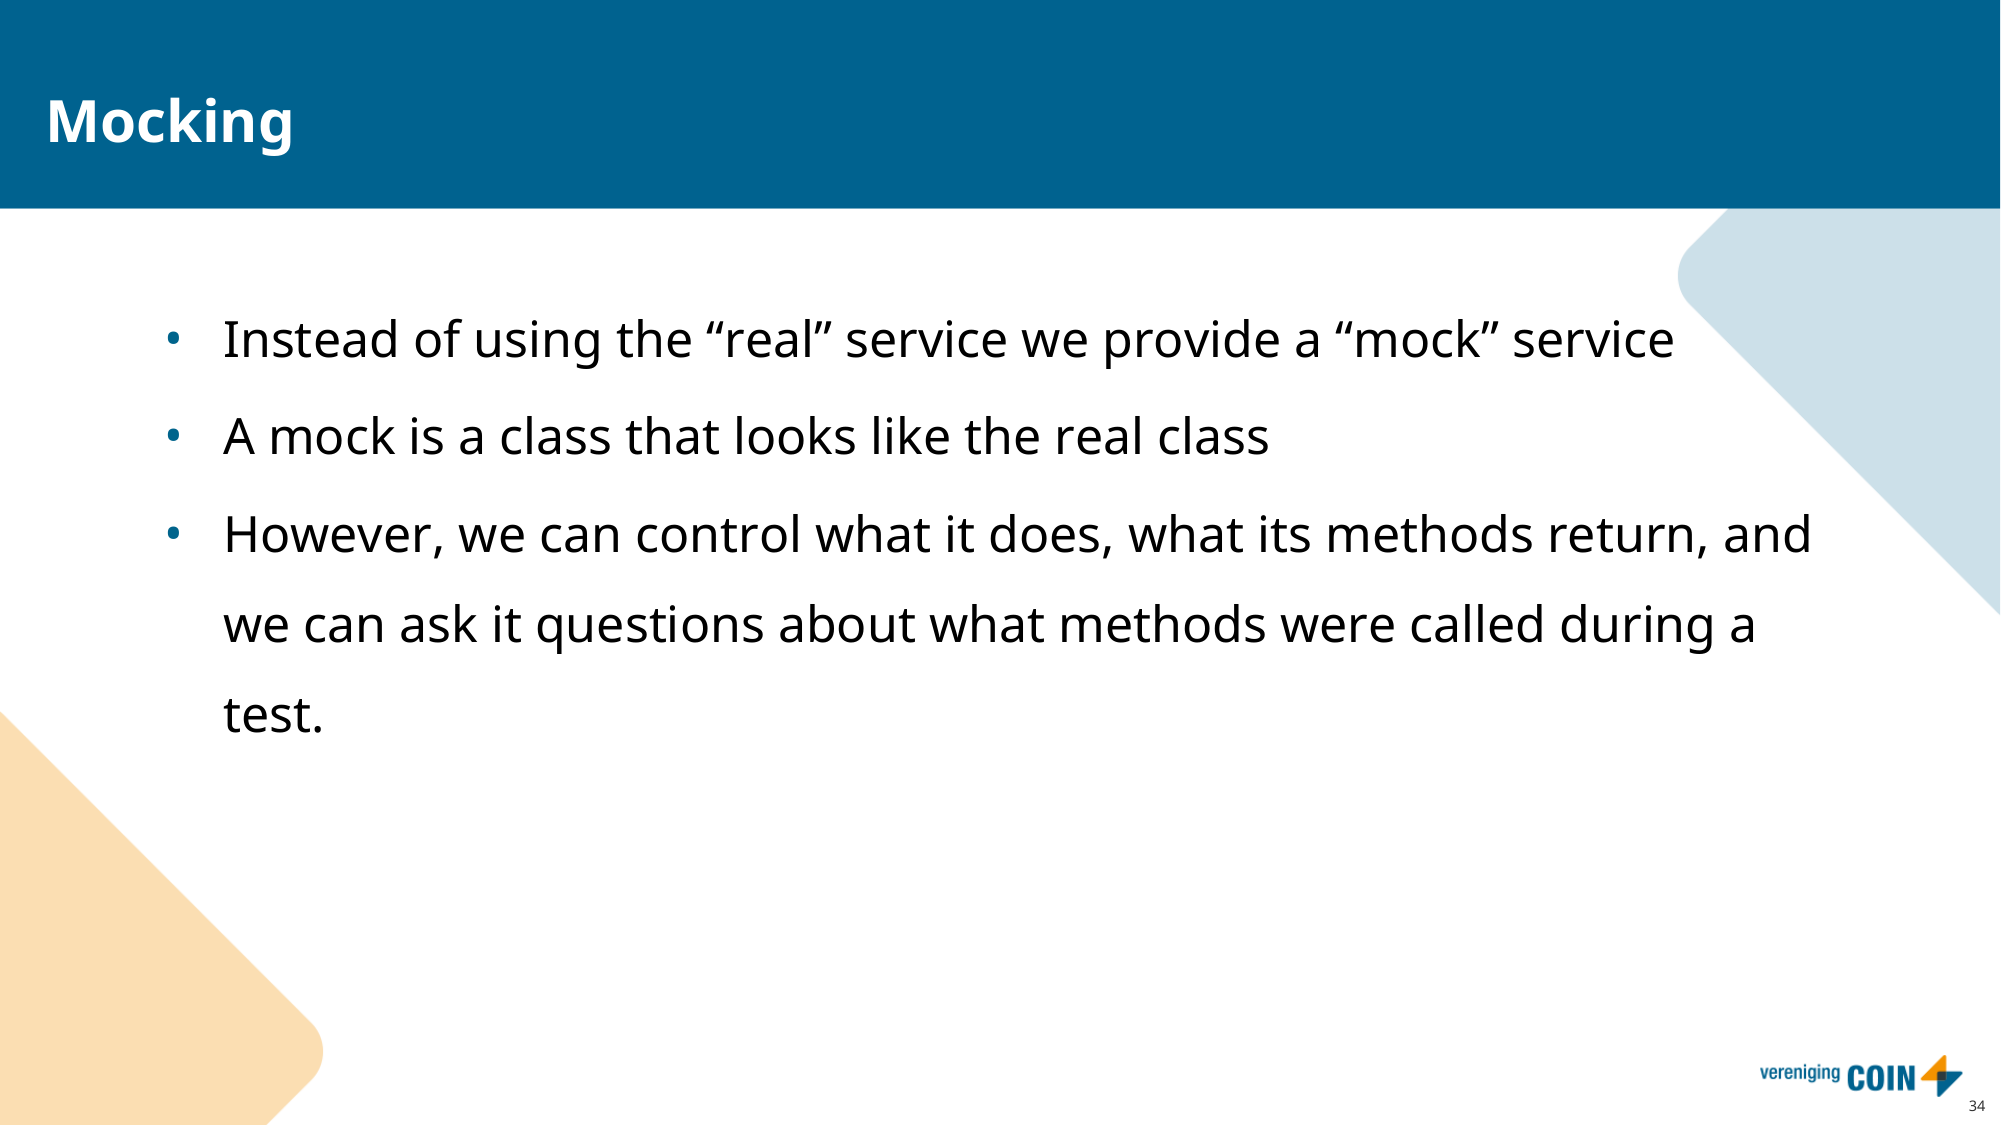

Mocking
Instead of using the “real” service we provide a “mock” service
A mock is a class that looks like the real class
However, we can control what it does, what its methods return, and we can ask it questions about what methods were called during a test.